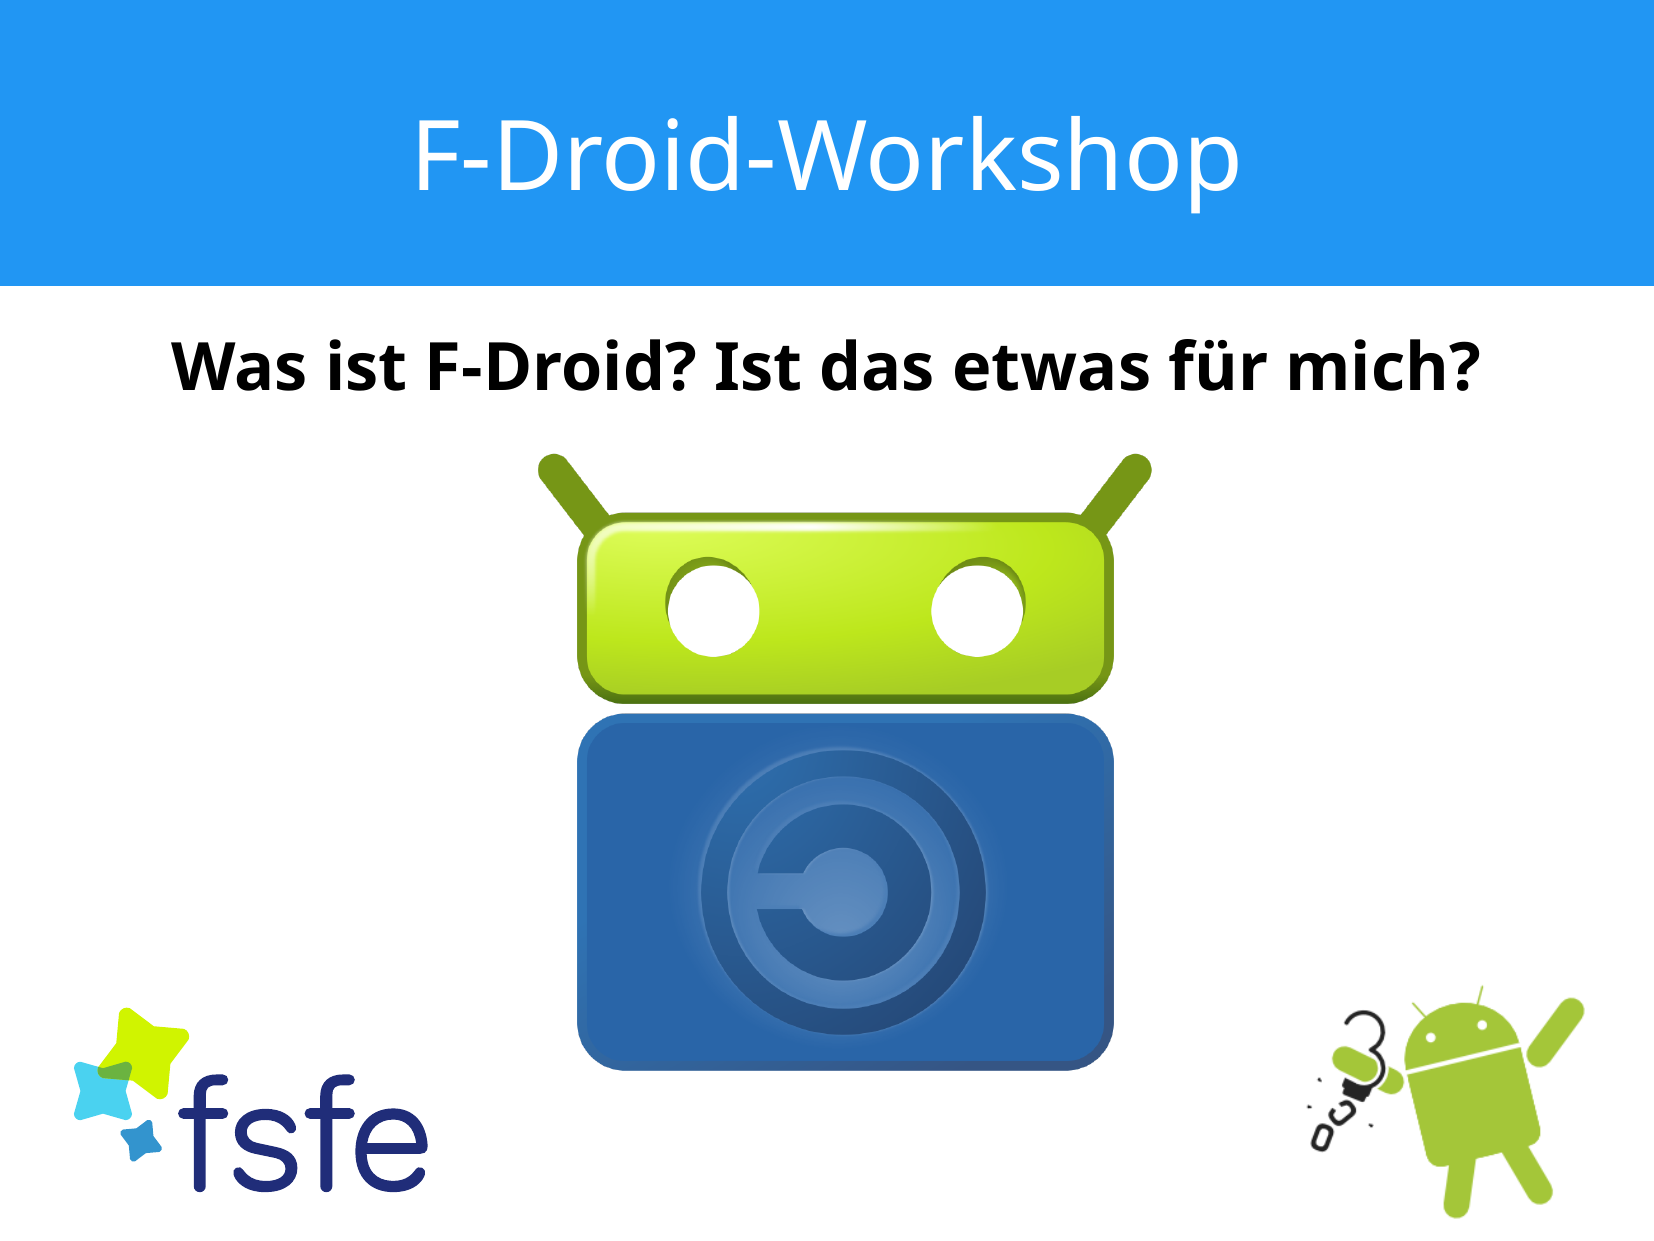

# F-Droid-Workshop
Was ist F-Droid? Ist das etwas für mich?